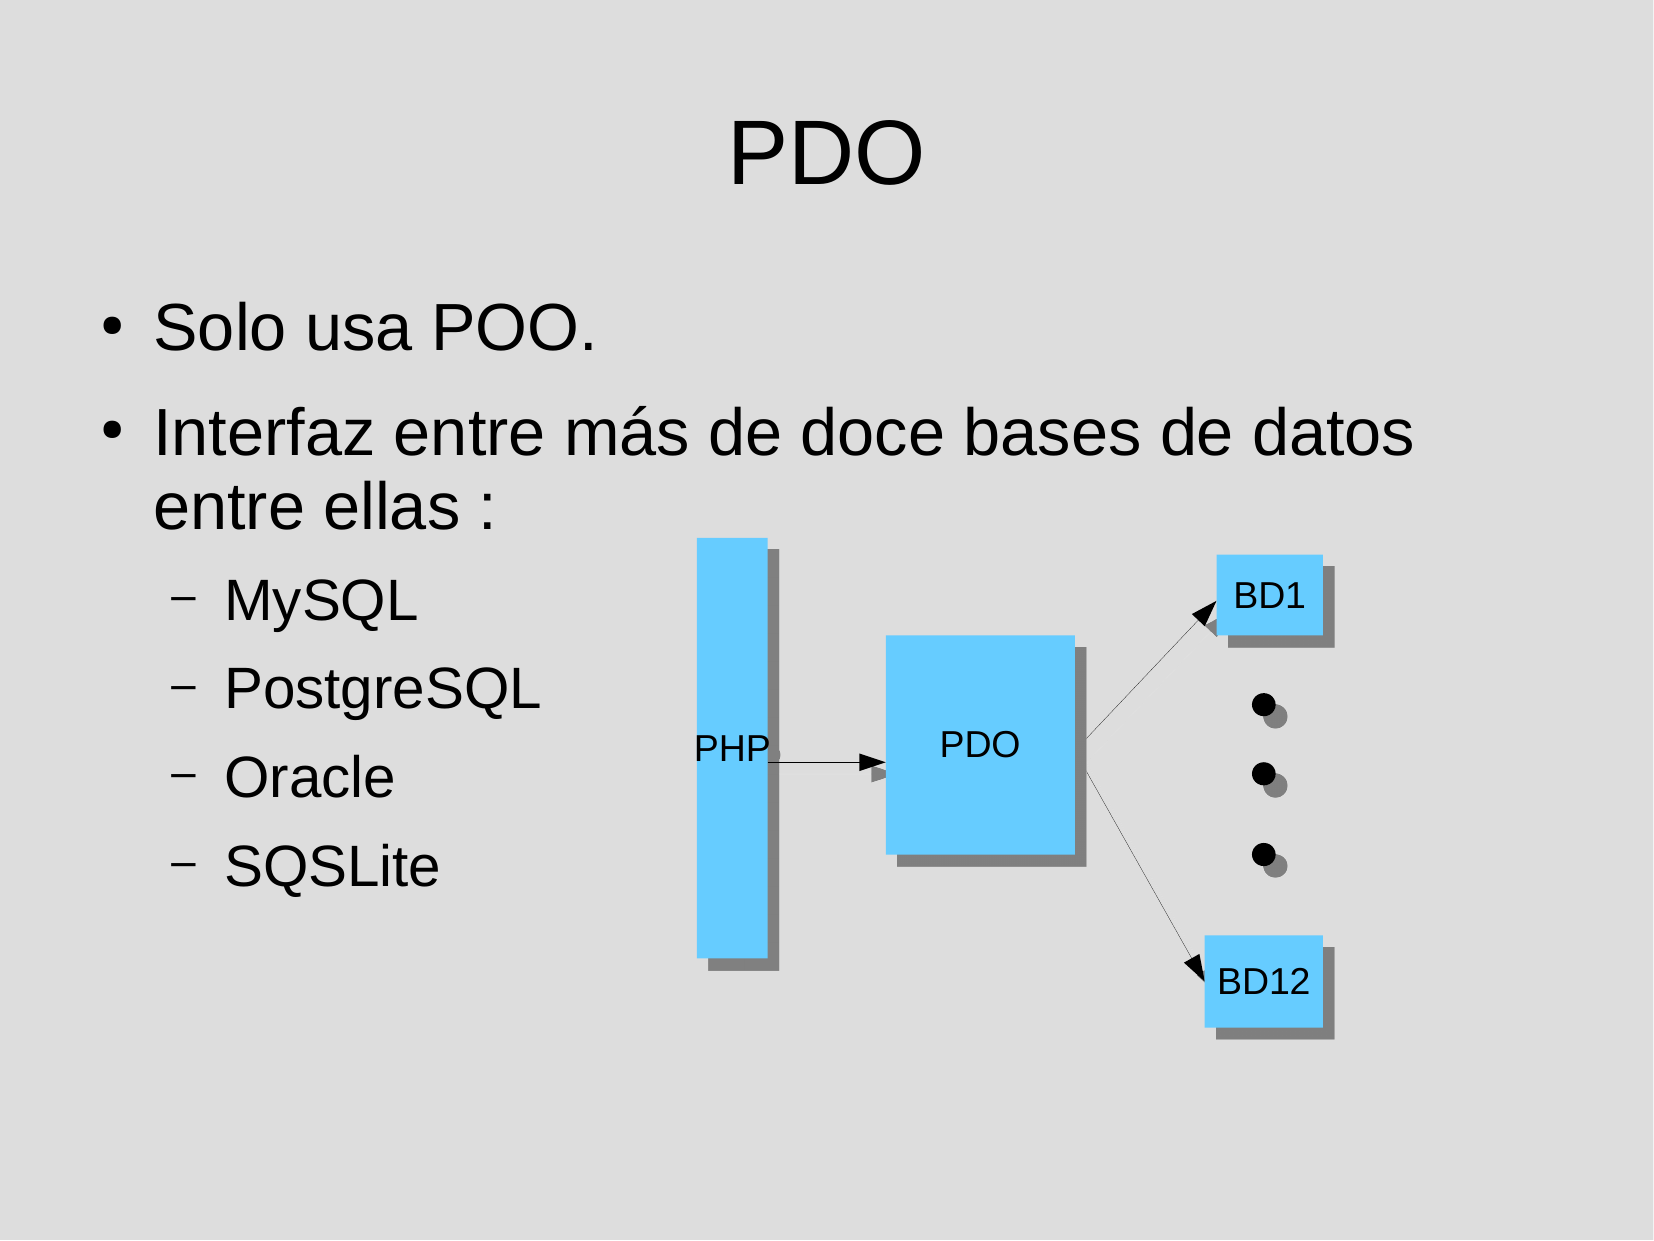

# PDO
Solo usa POO.
Interfaz entre más de doce bases de datos entre ellas :
MySQL
PostgreSQL
Oracle
SQSLite
PHP
BD1
PDO
BD12